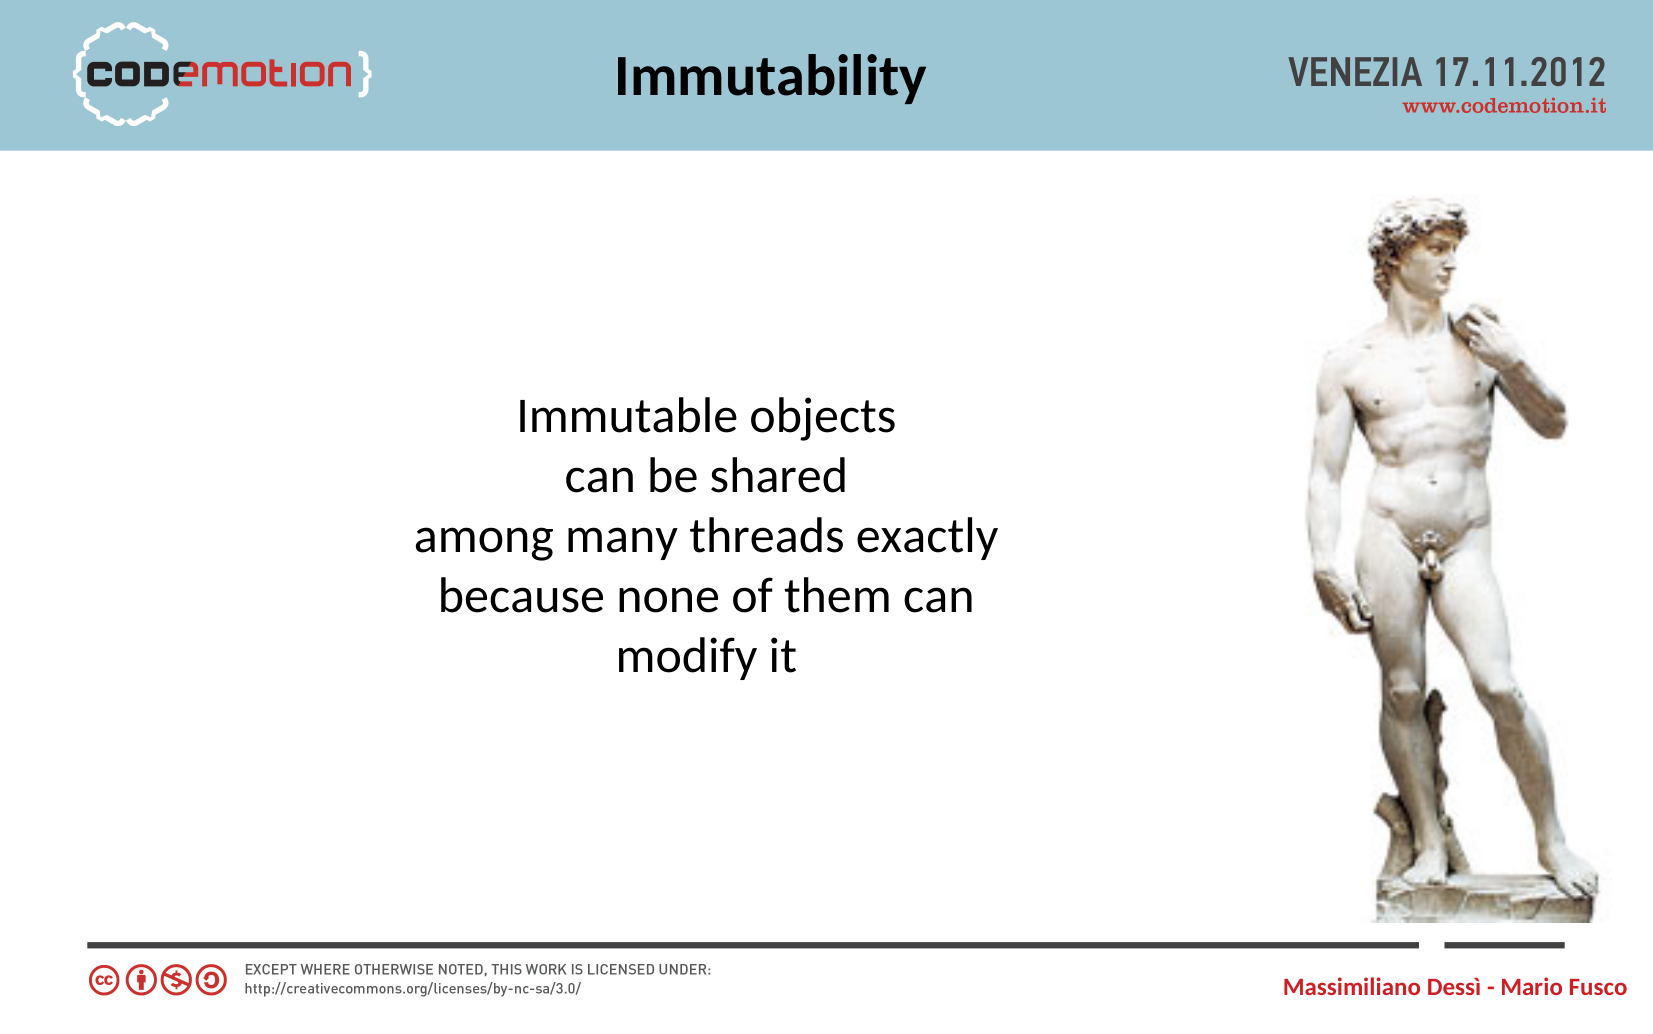

Immutability
Immutable objects
can be shared
among many threads exactly
because none of them can
modify it